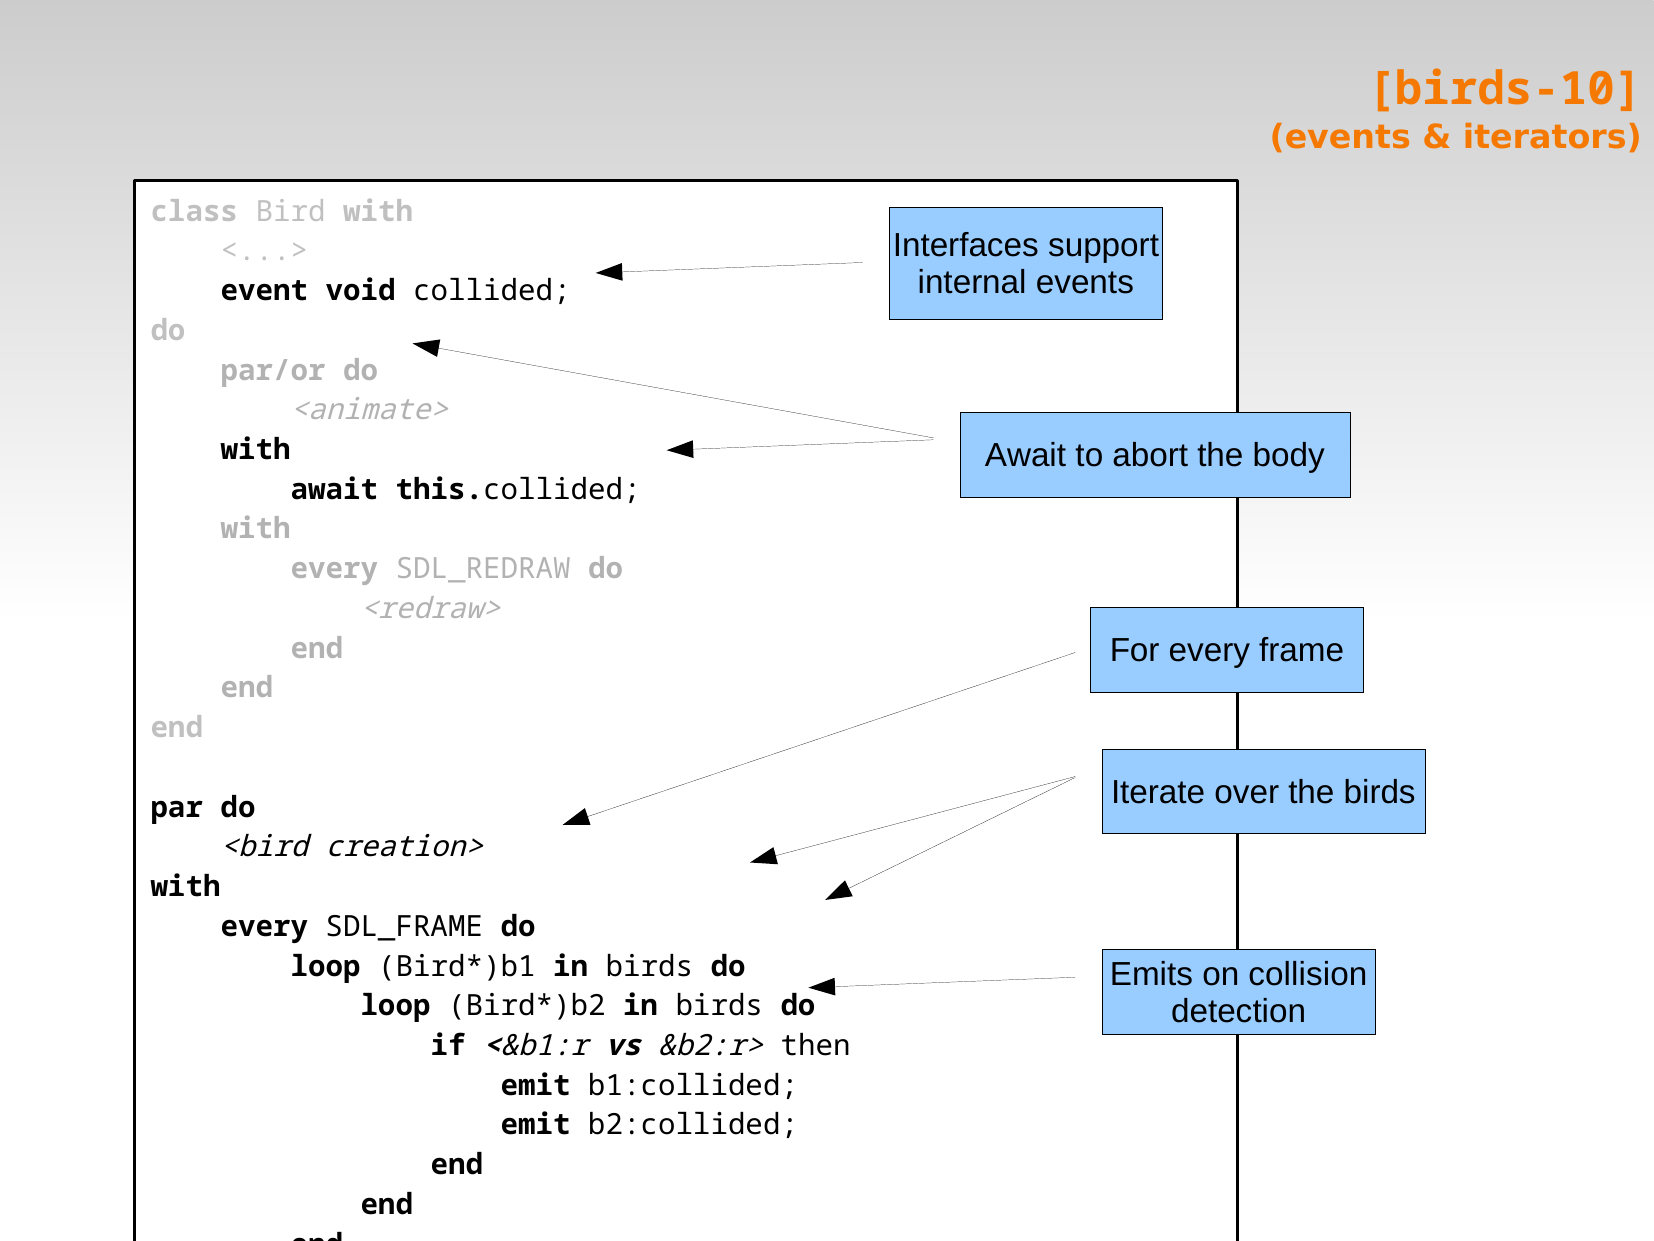

# [birds-10] (events & iterators)
class Bird with
 <...>
 event void collided;
do
 par/or do
 <animate>
 with
 await this.collided;
 with
 every SDL_REDRAW do
 <redraw>
 end
 end
end
par do
 <bird creation>
with
 every SDL_FRAME do
 loop (Bird*)b1 in birds do
 loop (Bird*)b2 in birds do
 if <&b1:r vs &b2:r> then
 emit b1:collided;
 emit b2:collided;
 end
 end
 end
 end
end
Interfaces support
internal events
Await to abort the body
For every frame
Iterate over the birds
Emits on collision
detection